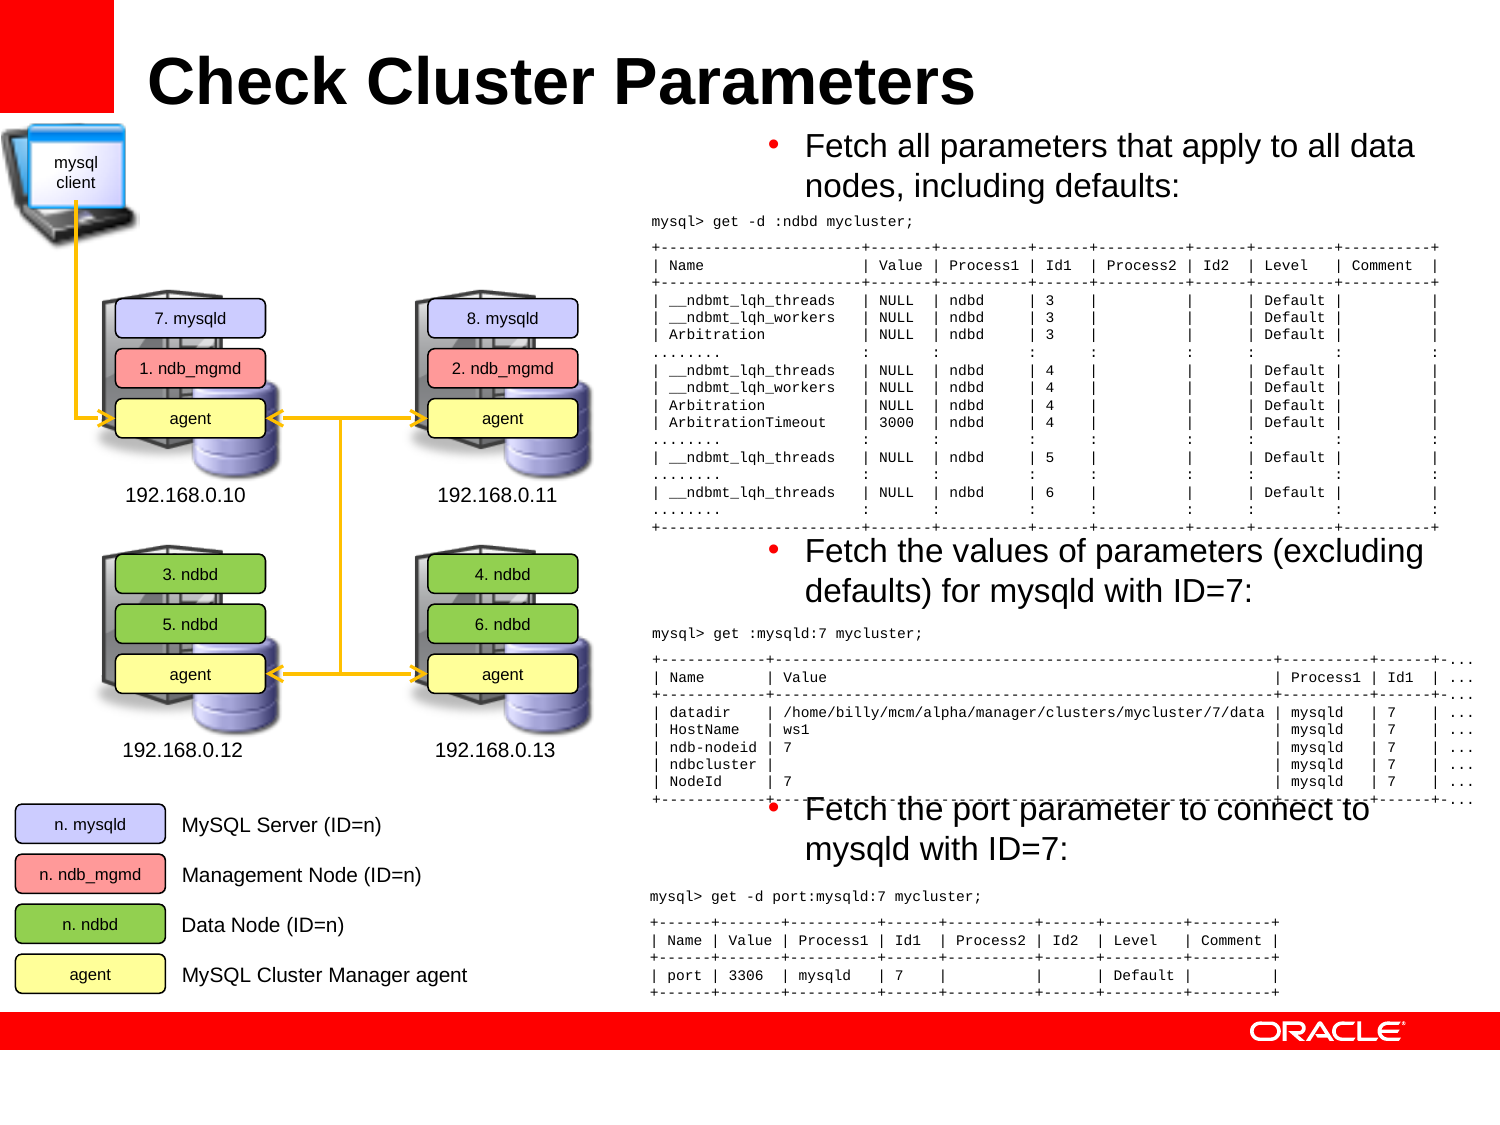

# Check Cluster Parameters
Fetch all parameters that apply to all data nodes, including defaults:
Fetch the values of parameters (excluding defaults) for mysqld with ID=7:
Fetch the port parameter to connect to mysqld with ID=7:
mysql
client
mysql> get -d :ndbd mycluster;
+-----------------------+-------+----------+------+----------+------+---------+----------+
| Name | Value | Process1 | Id1 | Process2 | Id2 | Level | Comment |
+-----------------------+-------+----------+------+----------+------+---------+----------+
| __ndbmt_lqh_threads | NULL | ndbd | 3 | | | Default | |
| __ndbmt_lqh_workers | NULL | ndbd | 3 | | | Default | |
| Arbitration | NULL | ndbd | 3 | | | Default | |
........ : : : : : : : :
| __ndbmt_lqh_threads | NULL | ndbd | 4 | | | Default | |
| __ndbmt_lqh_workers | NULL | ndbd | 4 | | | Default | |
| Arbitration | NULL | ndbd | 4 | | | Default | |
| ArbitrationTimeout | 3000 | ndbd | 4 | | | Default | |
........ : : : : : : : :
| __ndbmt_lqh_threads | NULL | ndbd | 5 | | | Default | |
........ : : : : : : : :
| __ndbmt_lqh_threads | NULL | ndbd | 6 | | | Default | |
........ : : : : : : : :
+-----------------------+-------+----------+------+----------+------+---------+----------+
7. mysqld
8. mysqld
1. ndb_mgmd
2. ndb_mgmd
agent
agent
192.168.0.10
192.168.0.11
3. ndbd
4. ndbd
5. ndbd
6. ndbd
mysql> get :mysqld:7 mycluster;
+------------+---------------------------------------------------------+----------+------+-...
| Name | Value | Process1 | Id1 | ...
+------------+---------------------------------------------------------+----------+------+-...
| datadir | /home/billy/mcm/alpha/manager/clusters/mycluster/7/data | mysqld | 7 | ...
| HostName | ws1 | mysqld | 7 | ...
| ndb-nodeid | 7 | mysqld | 7 | ...
| ndbcluster | | mysqld | 7 | ...
| NodeId | 7 | mysqld | 7 | ...
+------------+---------------------------------------------------------+----------+------+-...
agent
agent
192.168.0.12
192.168.0.13
n. mysqld
MySQL Server (ID=n)
n. ndb_mgmd
Management Node (ID=n)
mysql> get -d port:mysqld:7 mycluster;
+------+-------+----------+------+----------+------+---------+---------+
| Name | Value | Process1 | Id1 | Process2 | Id2 | Level | Comment |
+------+-------+----------+------+----------+------+---------+---------+
| port | 3306 | mysqld | 7 | | | Default | |
+------+-------+----------+------+----------+------+---------+---------+
n. ndbd
Data Node (ID=n)
agent
MySQL Cluster Manager agent